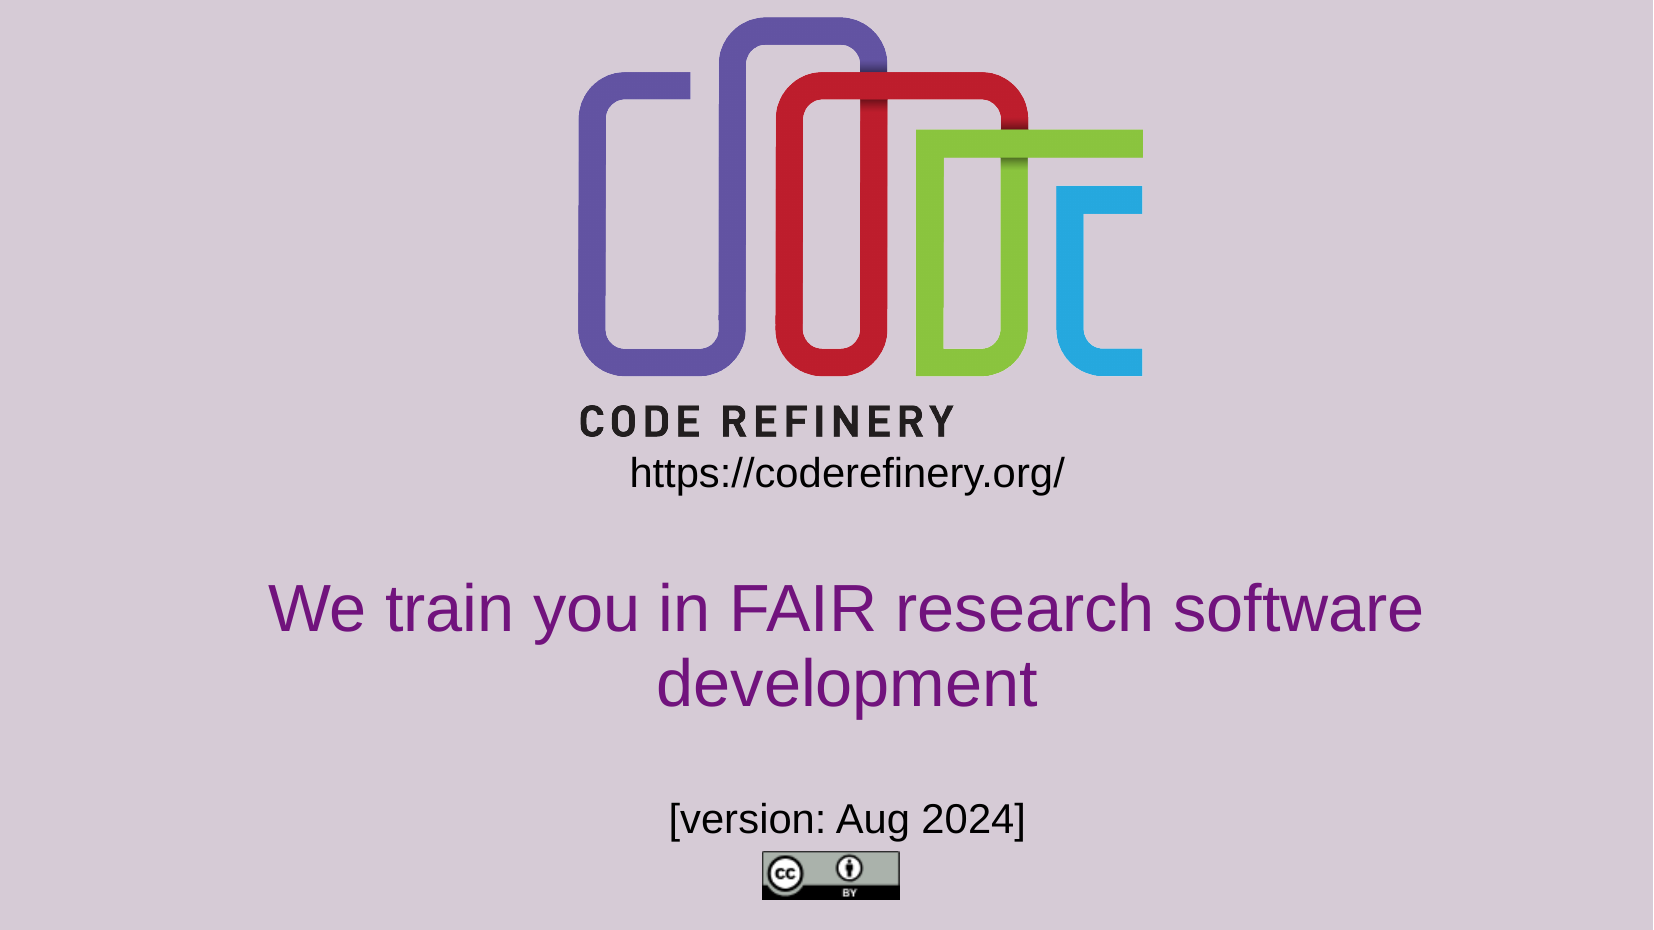

# https://coderefinery.org/
We train you in FAIR research software development
[version: Aug 2024]